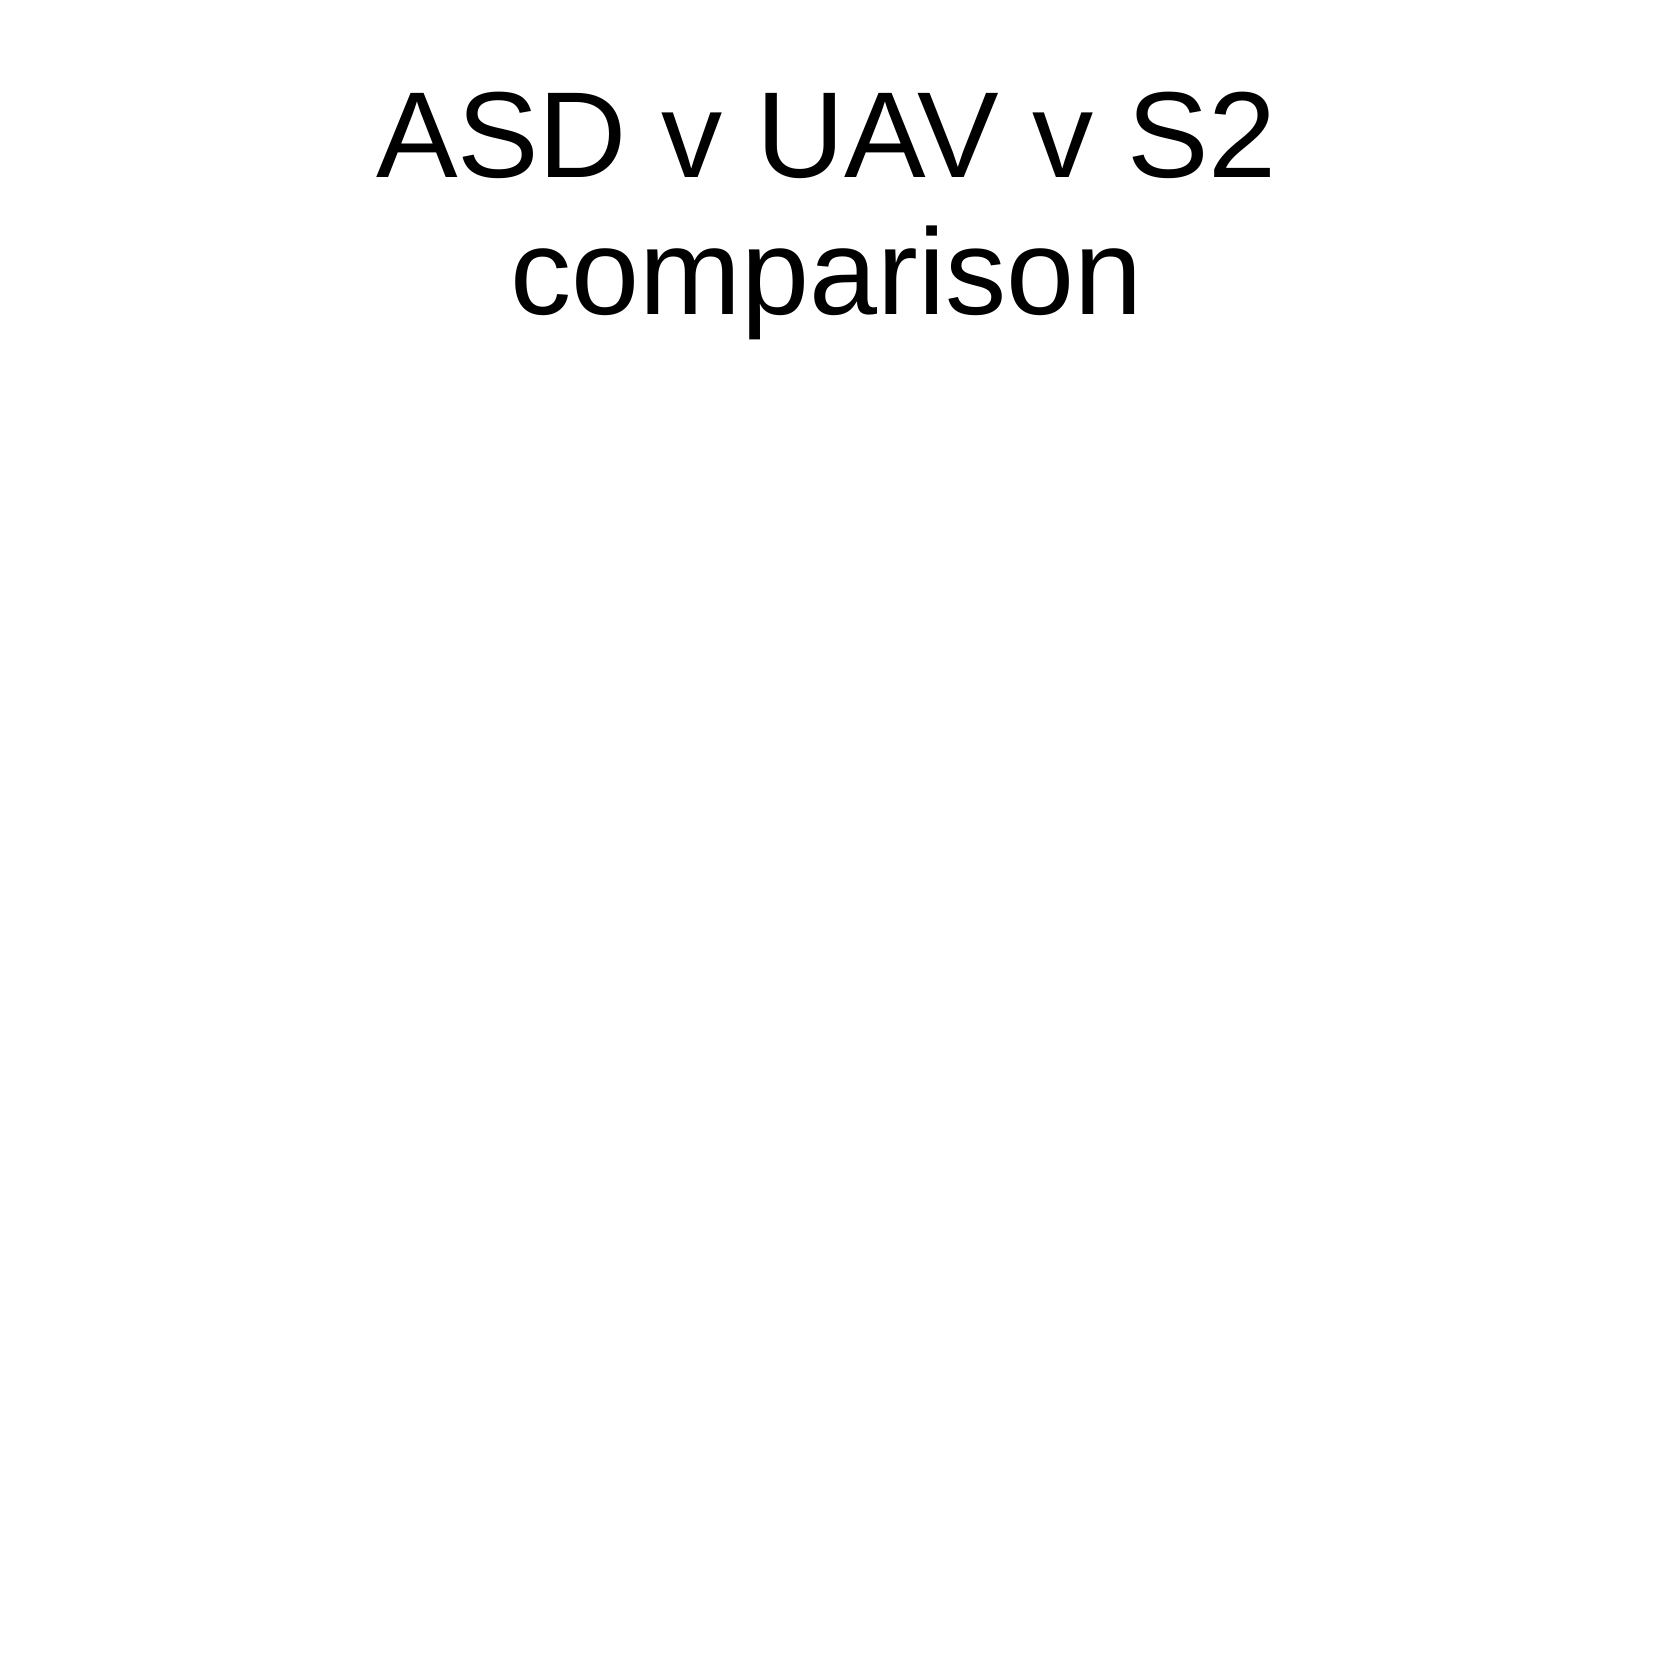

# ASD v UAV v S2 comparison